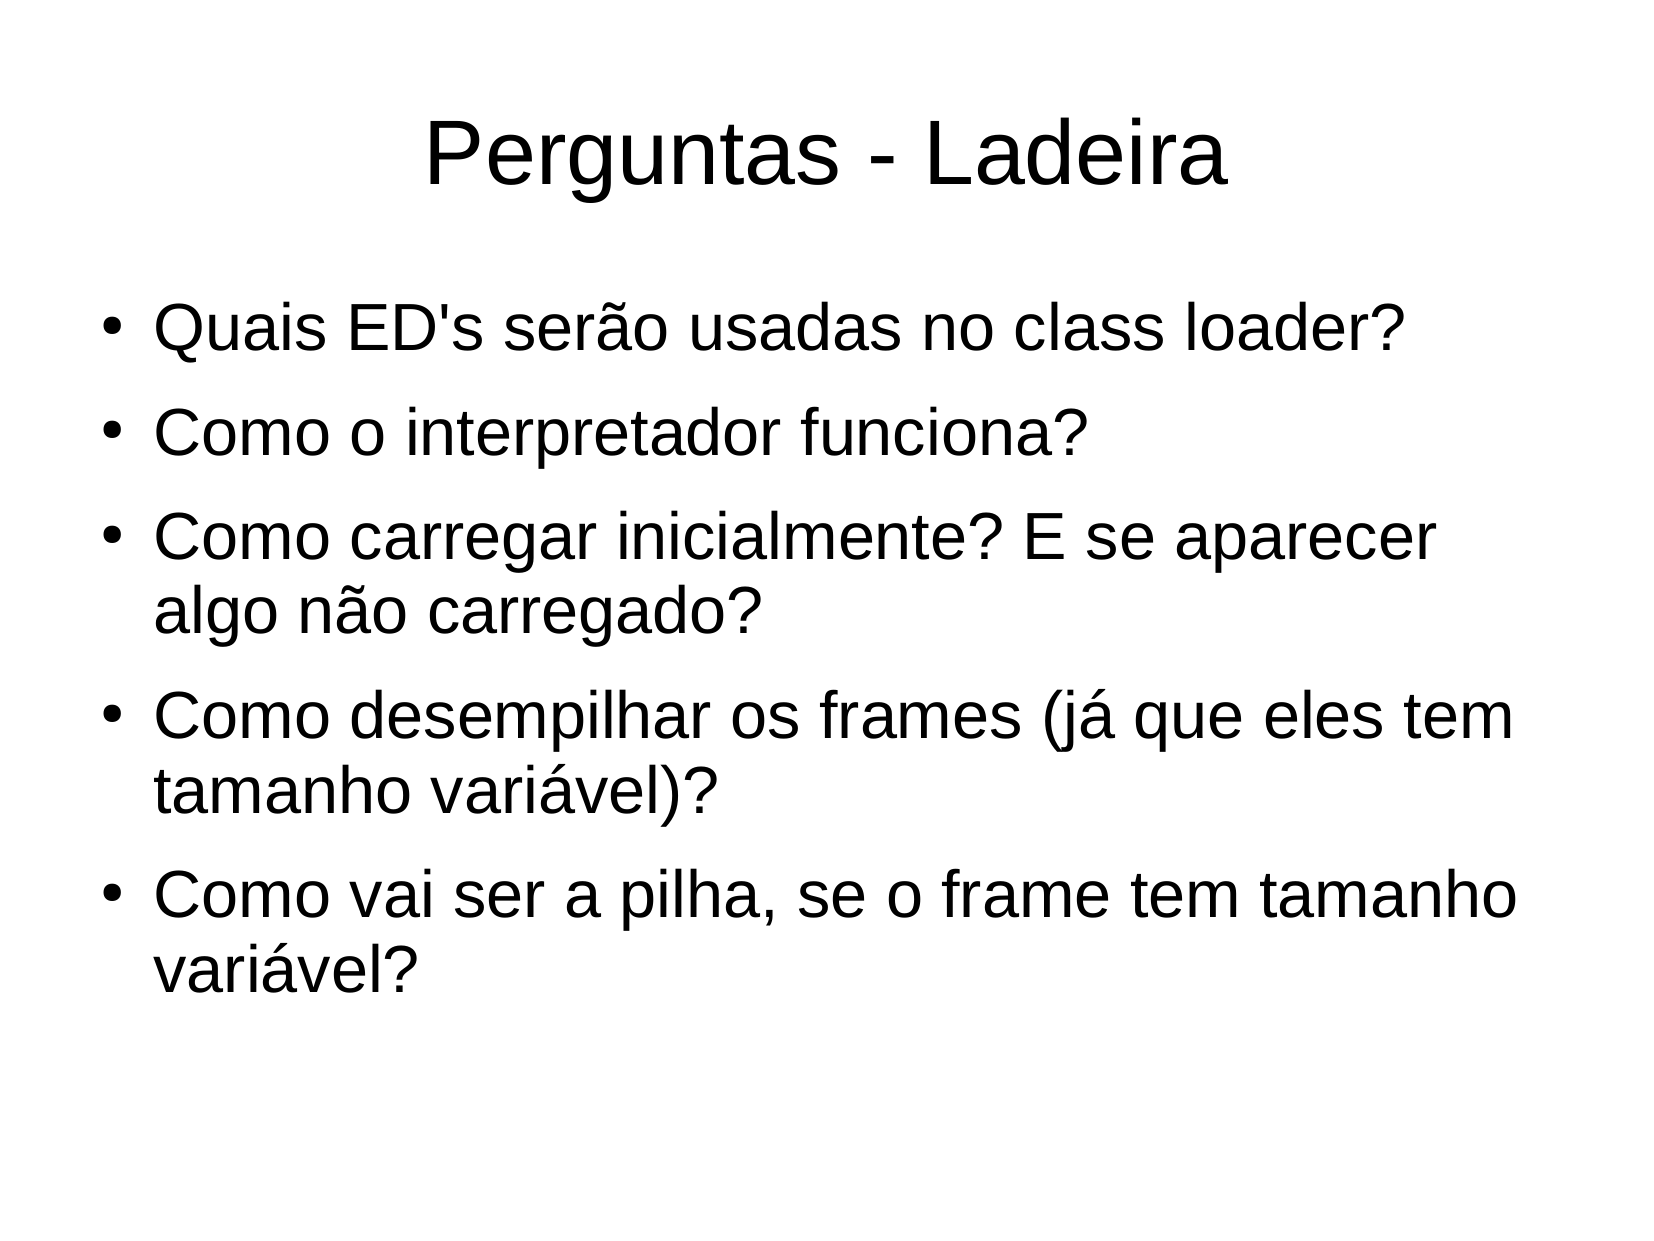

# Perguntas - Ladeira
Quais ED's serão usadas no class loader?
Como o interpretador funciona?
Como carregar inicialmente? E se aparecer algo não carregado?
Como desempilhar os frames (já que eles tem tamanho variável)?
Como vai ser a pilha, se o frame tem tamanho variável?